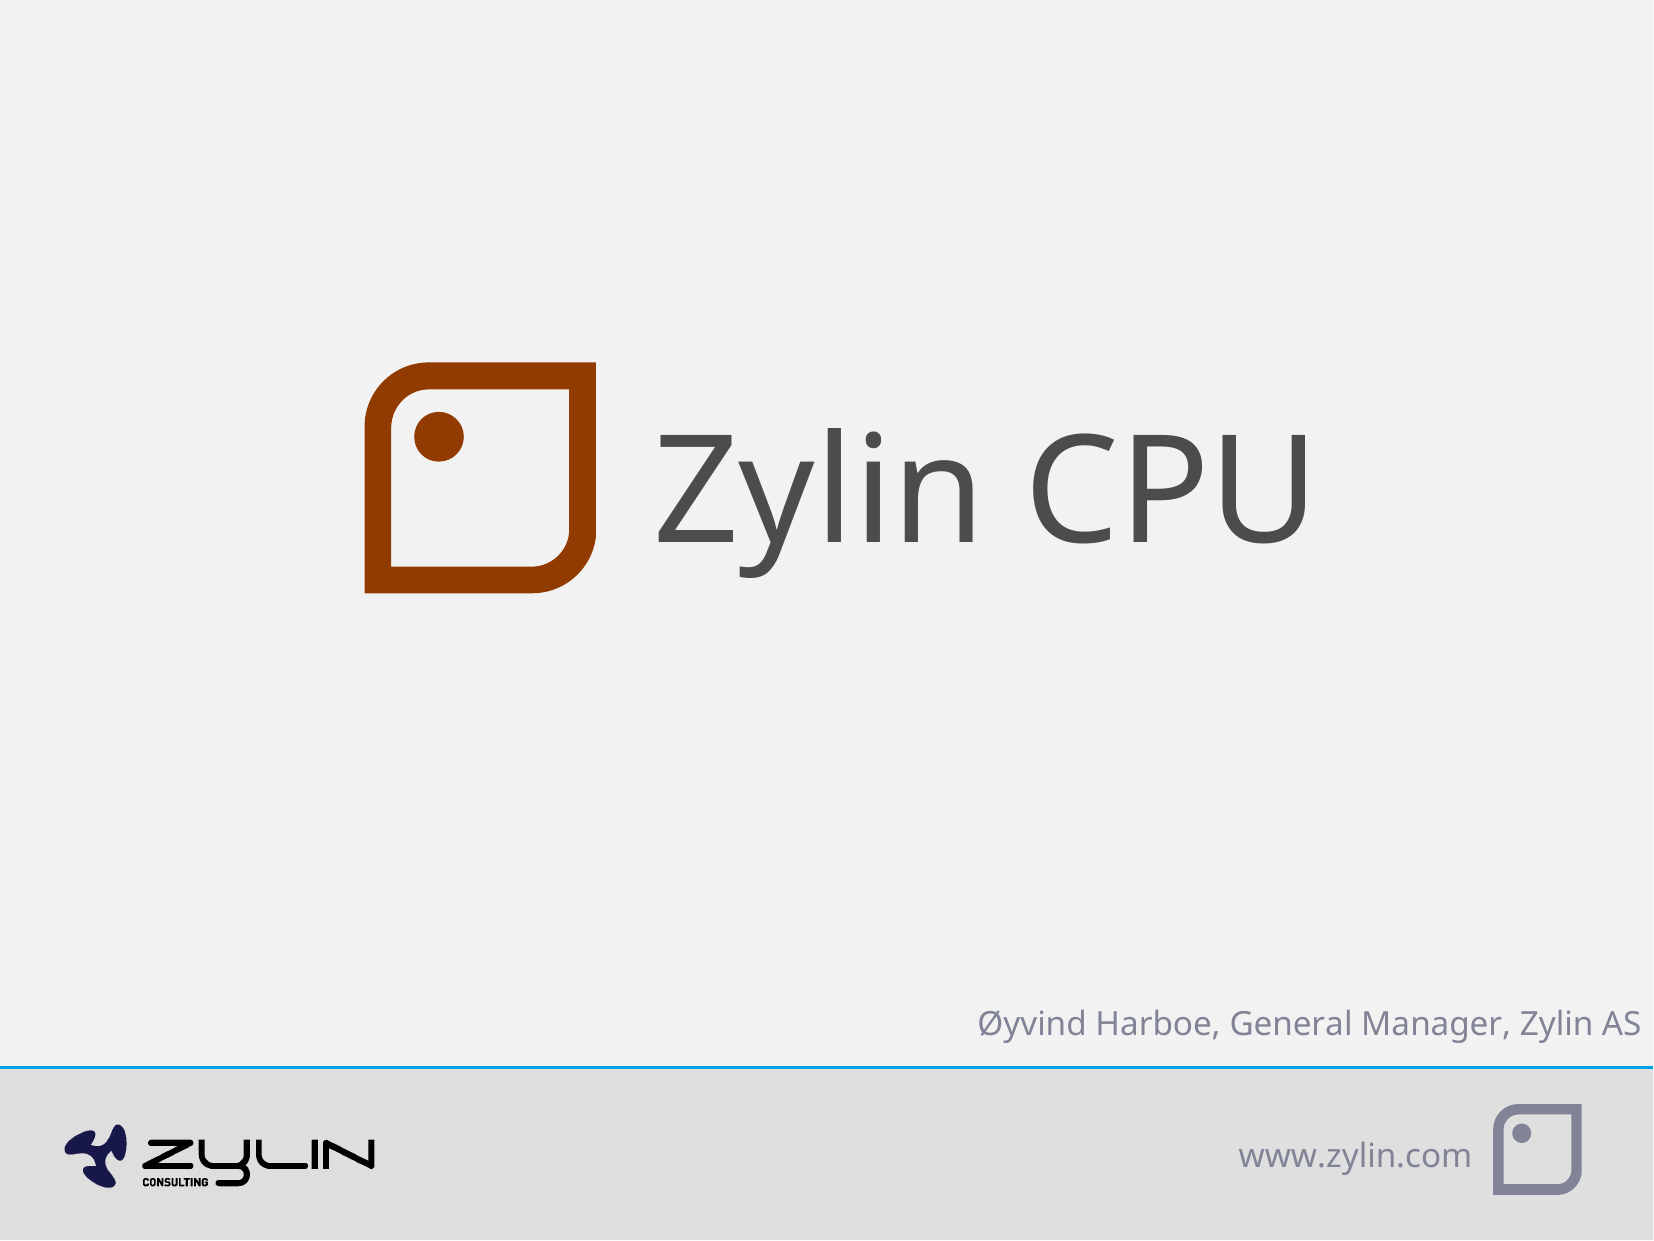

Zylin CPU
Øyvind Harboe, General Manager, Zylin AS